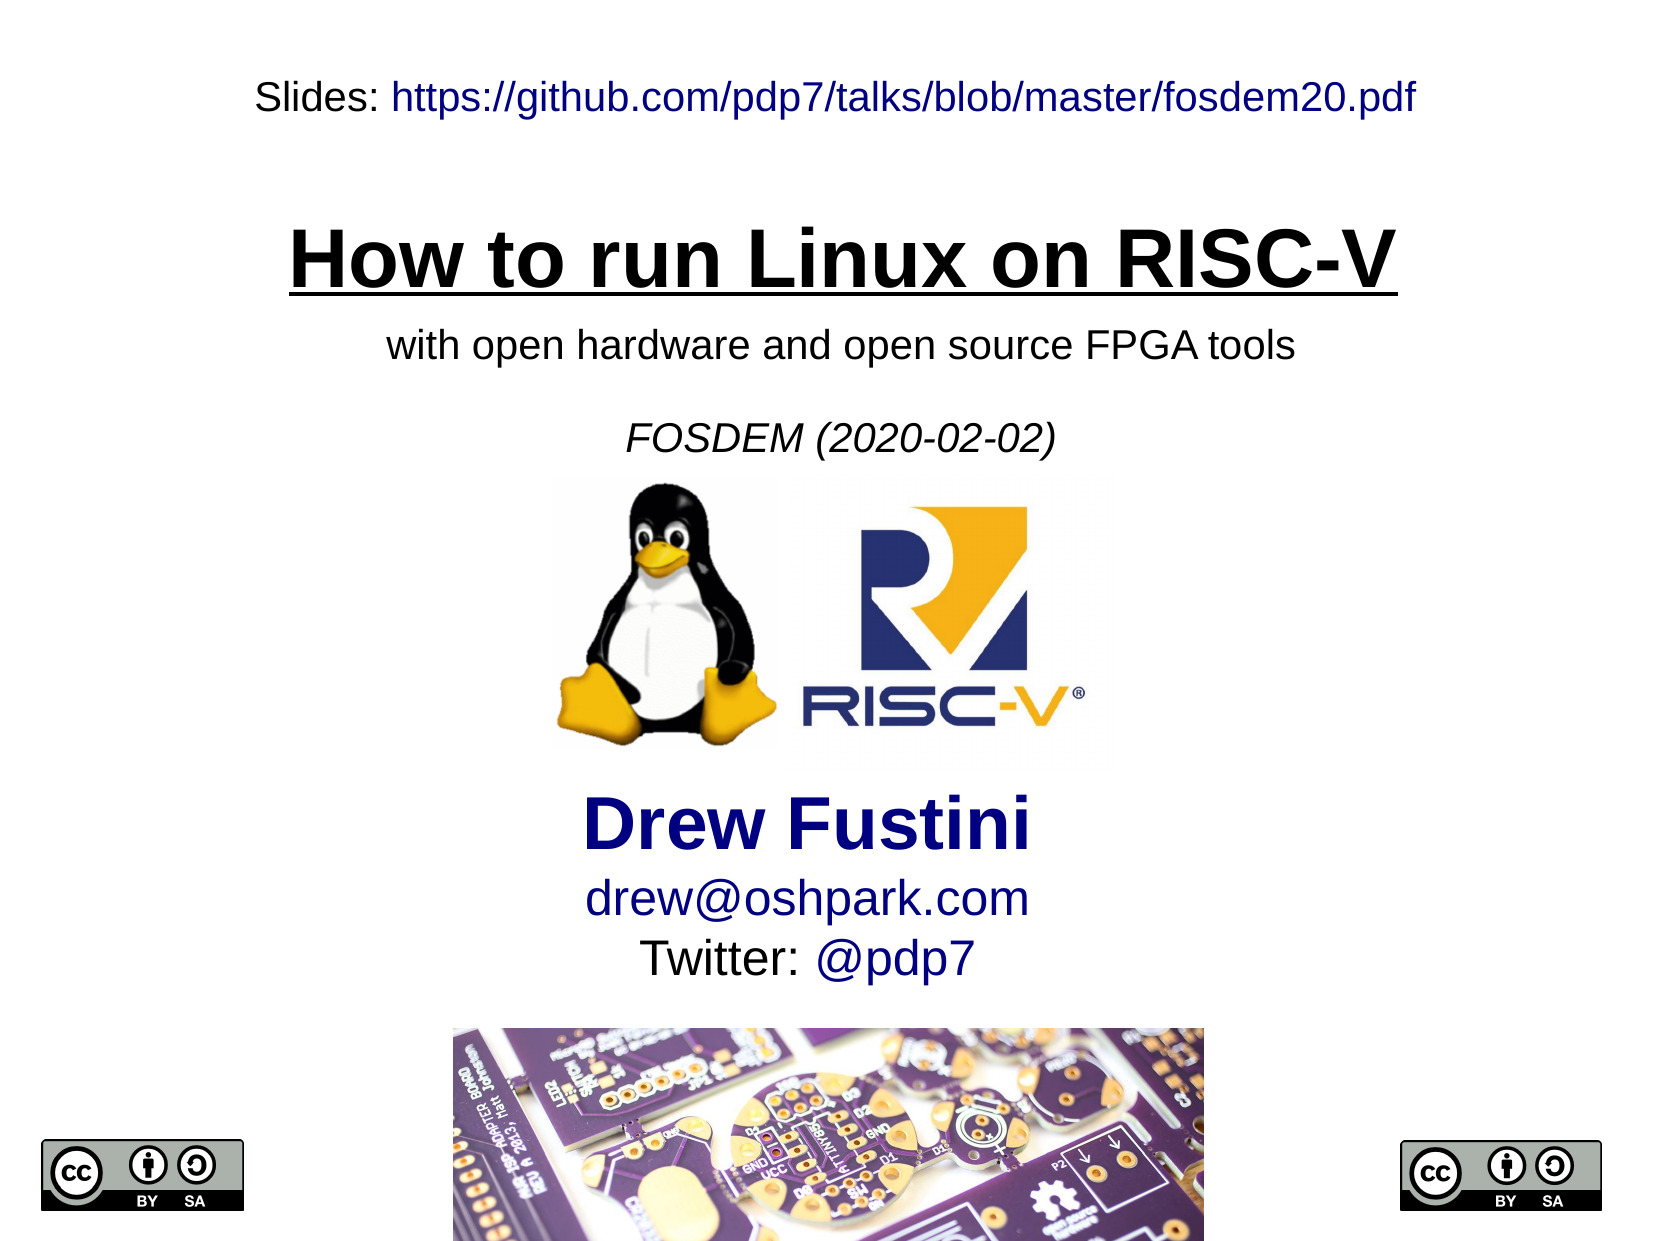

Drew Fustini
drew@oshpark.com
Twitter: @pdp7
Slides: https://github.com/pdp7/talks/blob/master/fosdem20.pdf
How to run Linux on RISC-V
with open hardware and open source FPGA tools
FOSDEM (2020-02-02)